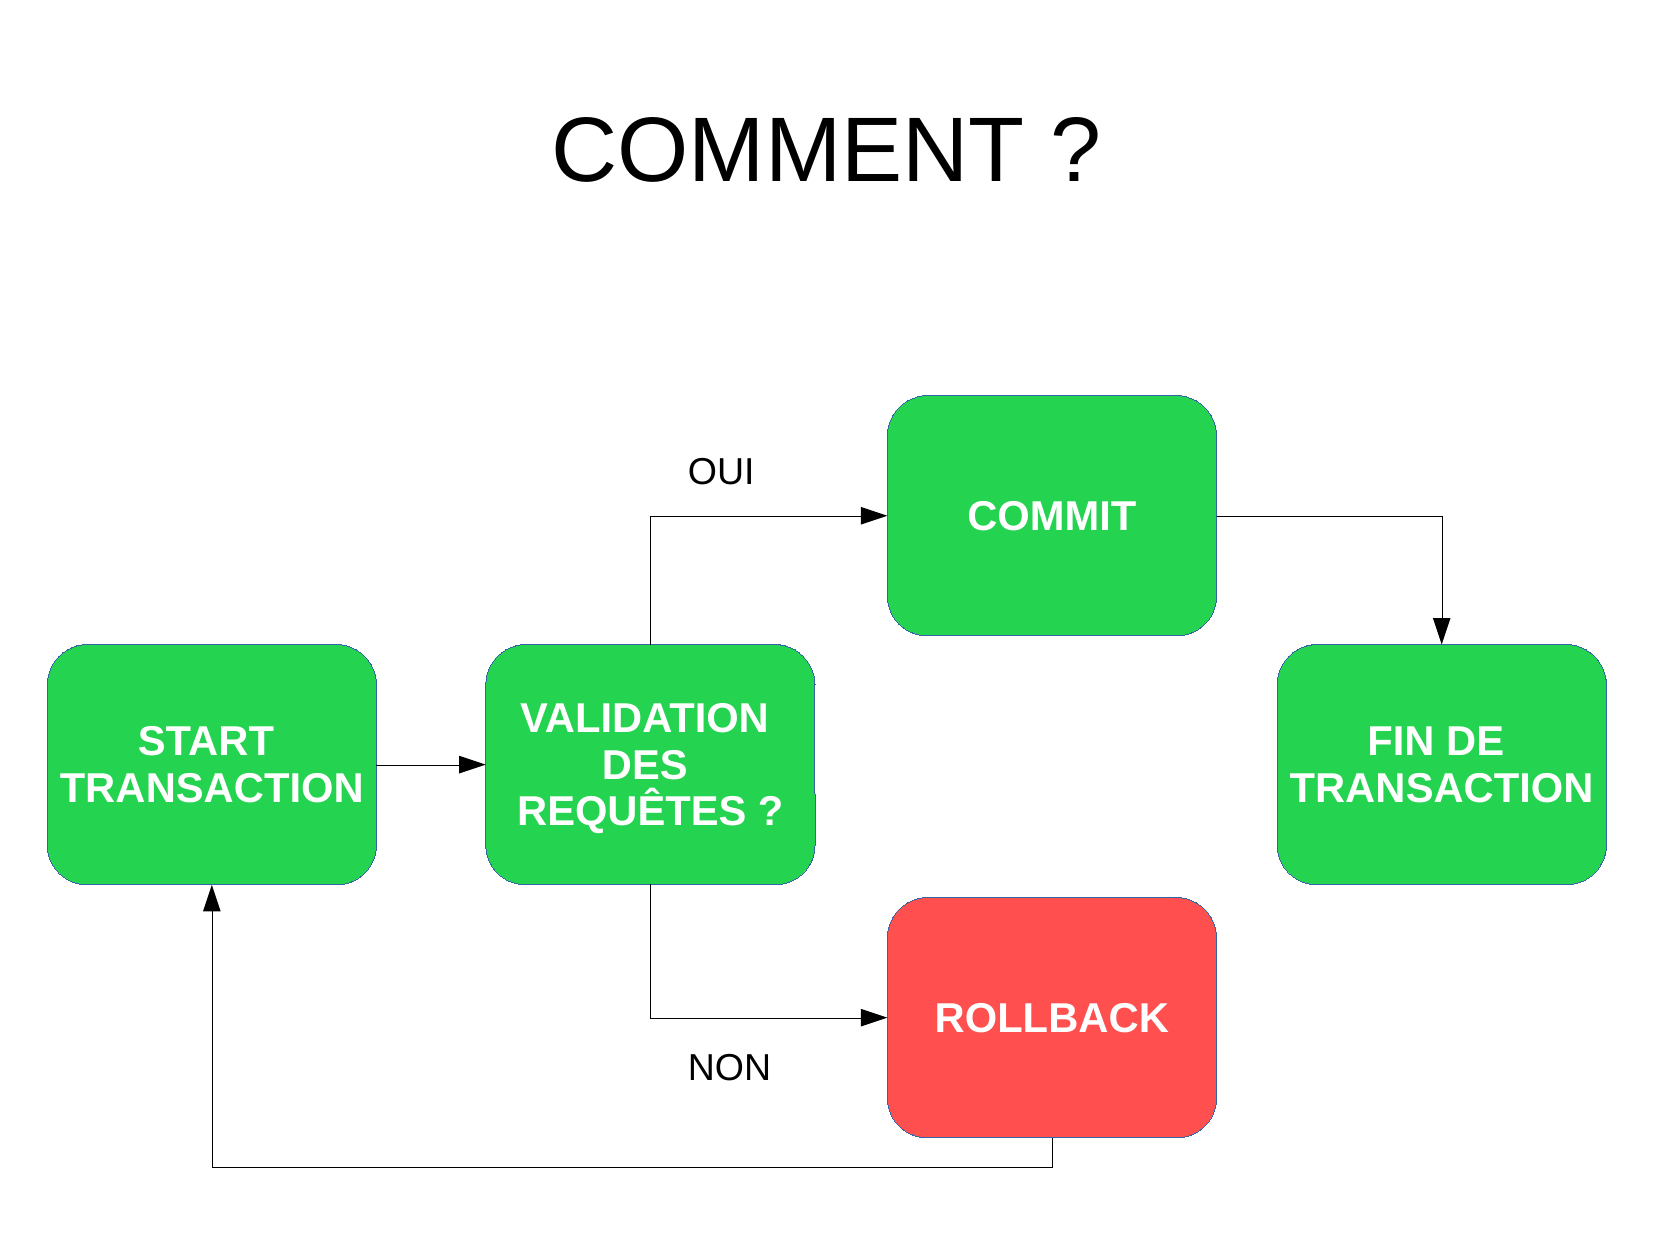

# COMMENT ?
COMMIT
OUI
START
TRANSACTION
VALIDATION
DES
REQUÊTES ?
FIN DE
TRANSACTION
ROLLBACK
NON